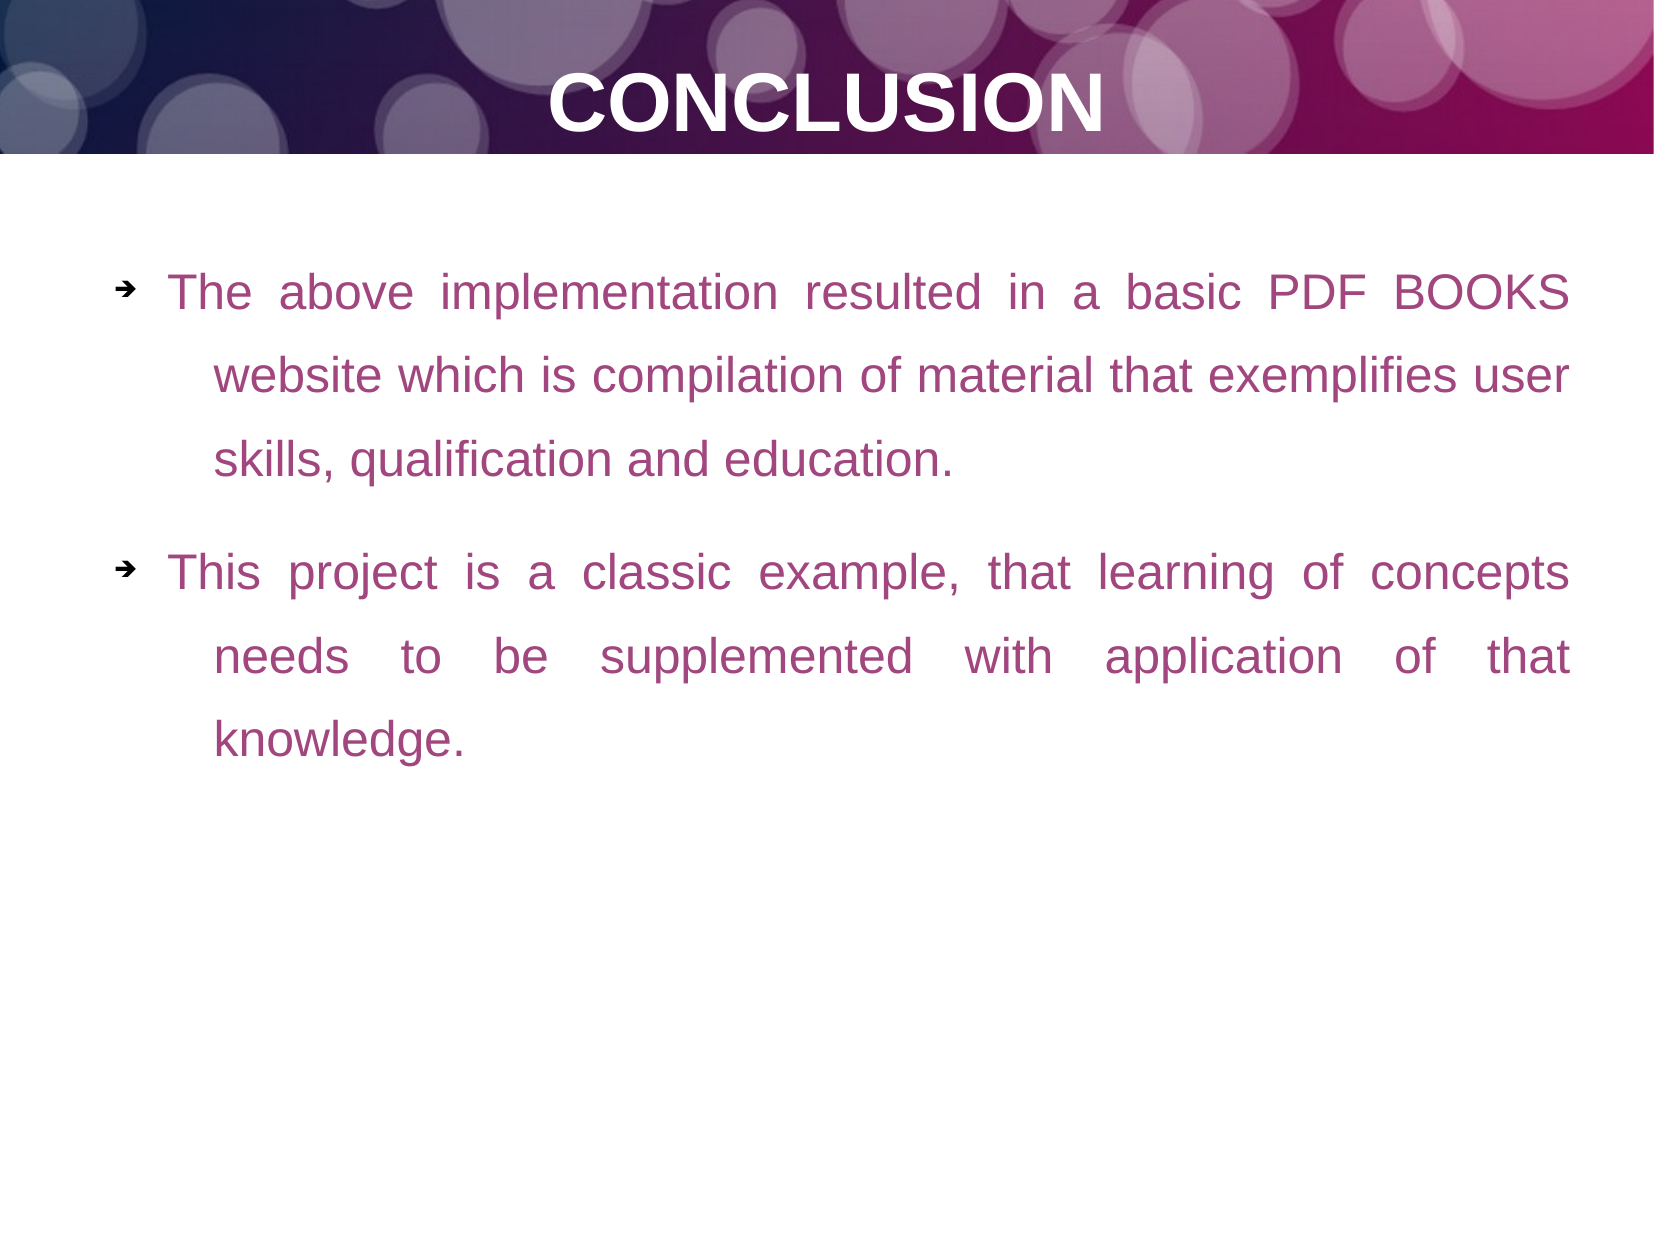

# CONCLUSION
The above implementation resulted in a basic PDF BOOKS website which is compilation of material that exemplifies user skills, qualification and education.
This project is a classic example, that learning of concepts needs to be supplemented with application of that knowledge.